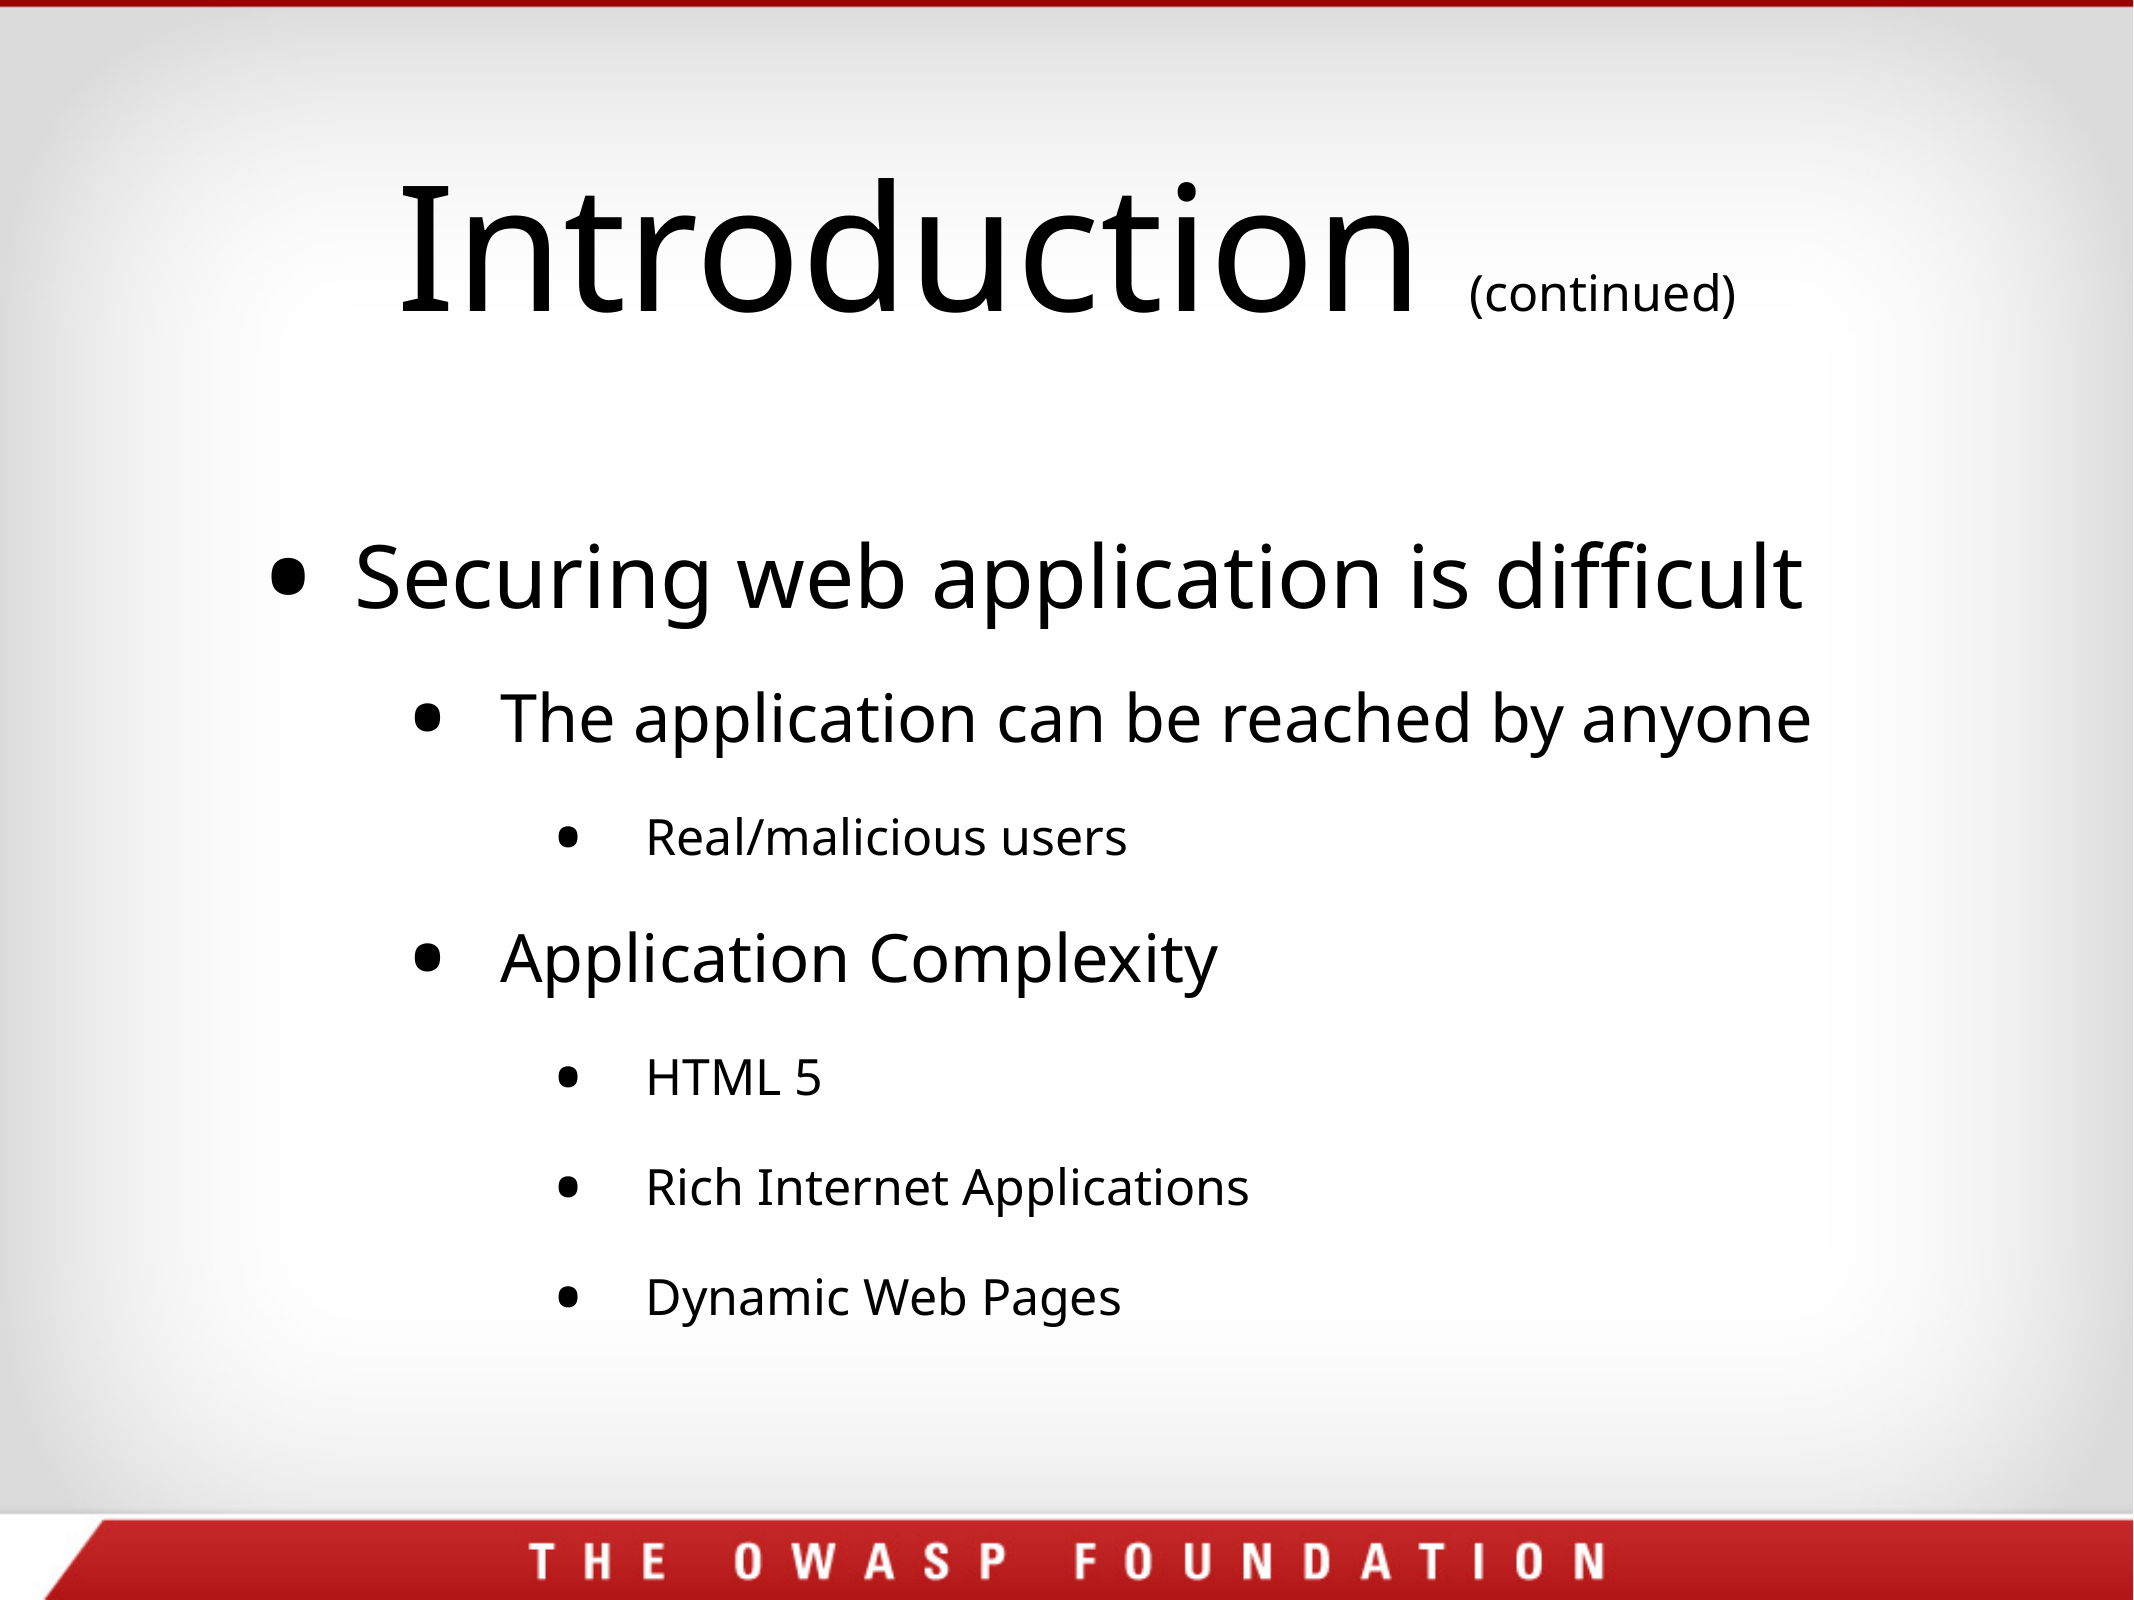

# Introduction (continued)
Securing web application is difficult
The application can be reached by anyone
Real/malicious users
Application Complexity
HTML 5
Rich Internet Applications
Dynamic Web Pages